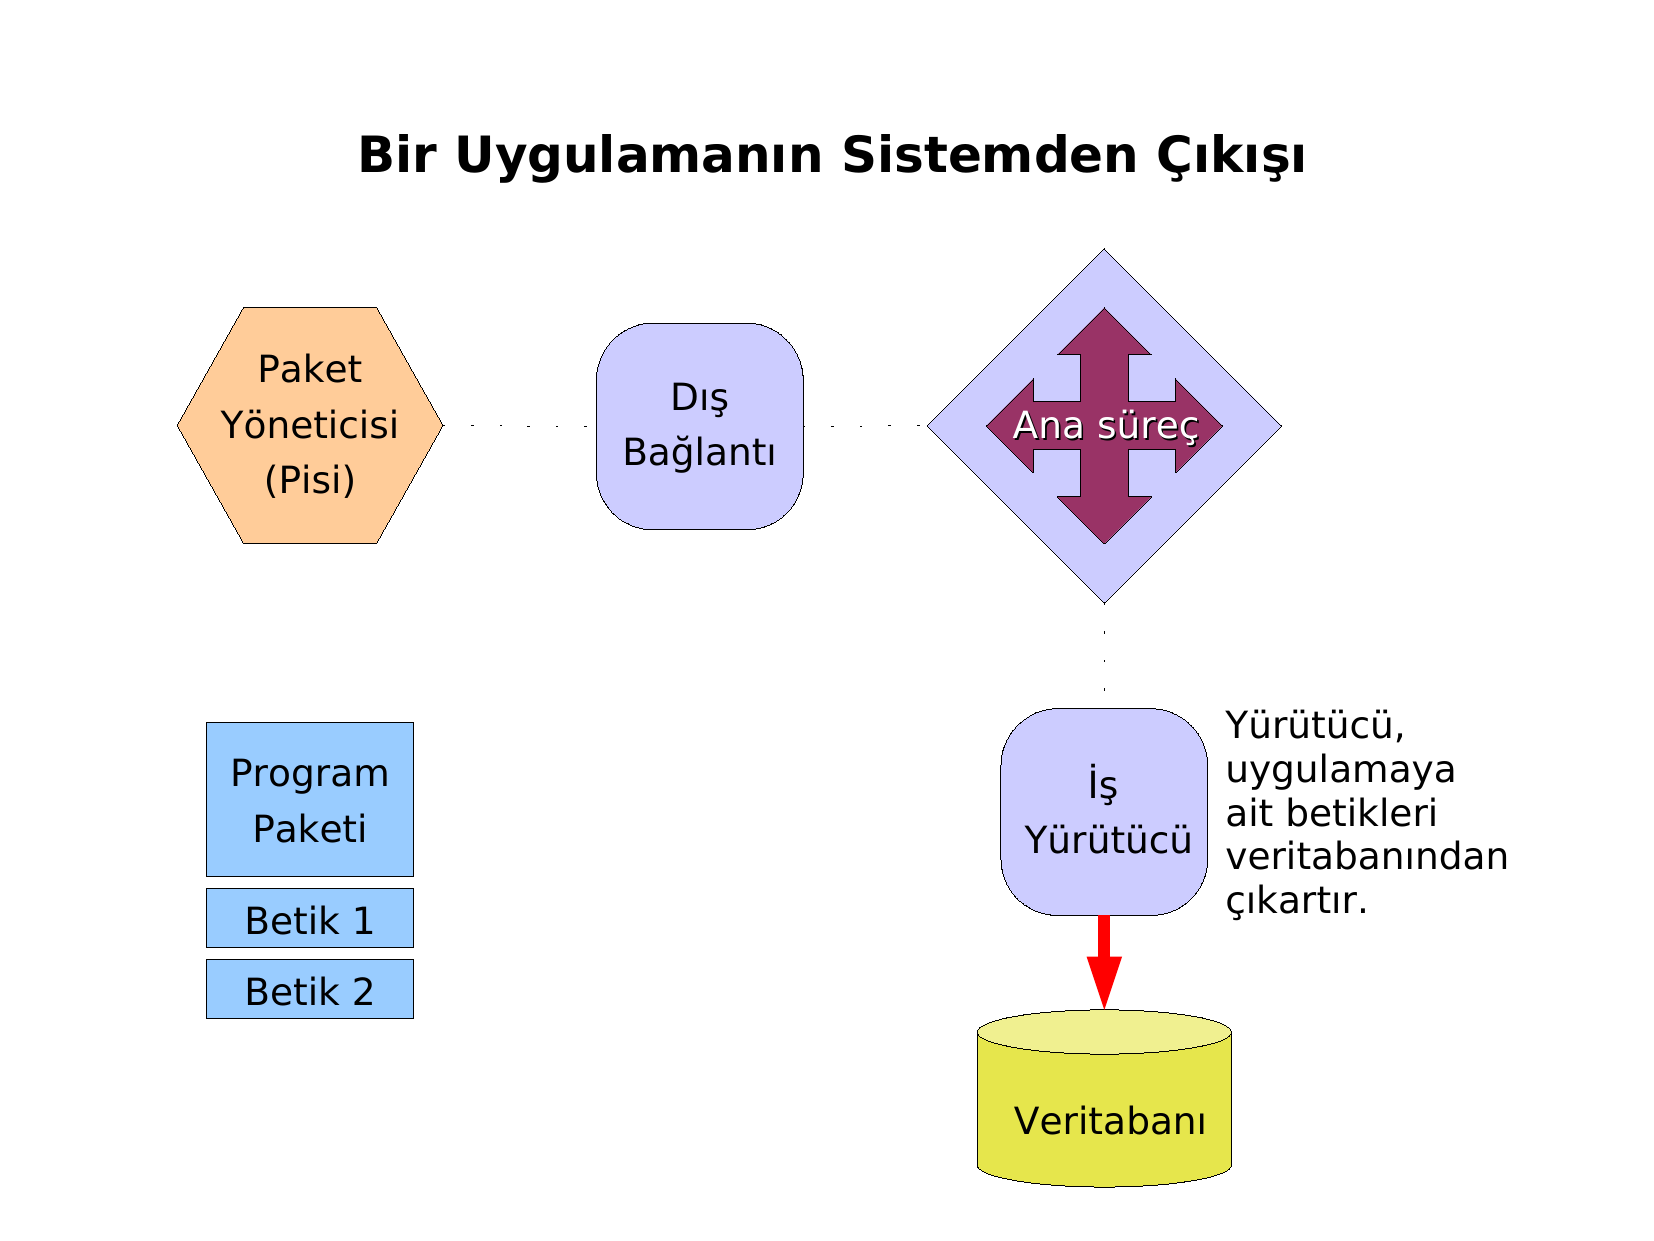

Bir Uygulamanın Sistemden Çıkışı
Paket
Yöneticisi
(Pisi)
Dış
Bağlantı
Ana süreç
Yürütücü,
uygulamaya
ait betikleri
veritabanından
çıkartır.
Program
Paketi
İş
Yürütücü
Betik 1
Betik 2
Veritabanı